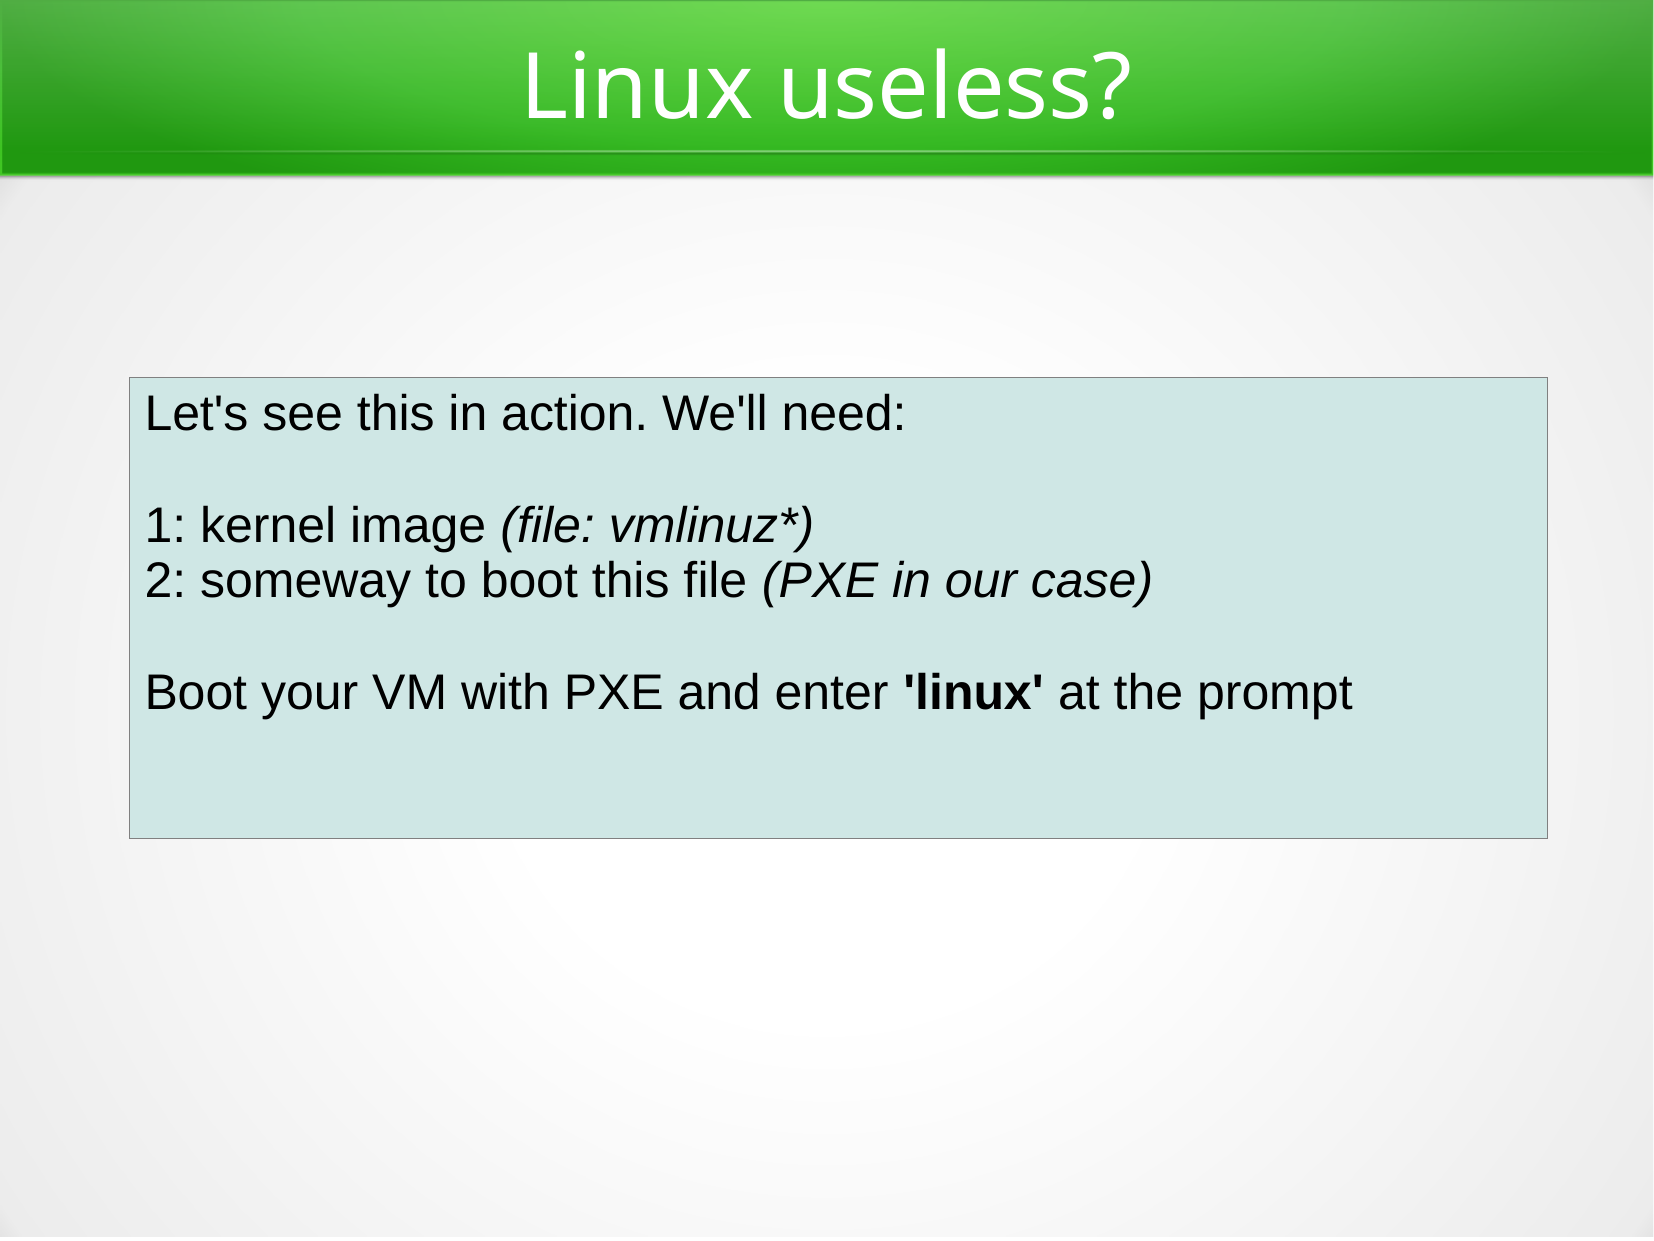

# Linux useless?
Let's see this in action. We'll need:
1: kernel image (file: vmlinuz*)
2: someway to boot this file (PXE in our case)
Boot your VM with PXE and enter 'linux' at the prompt